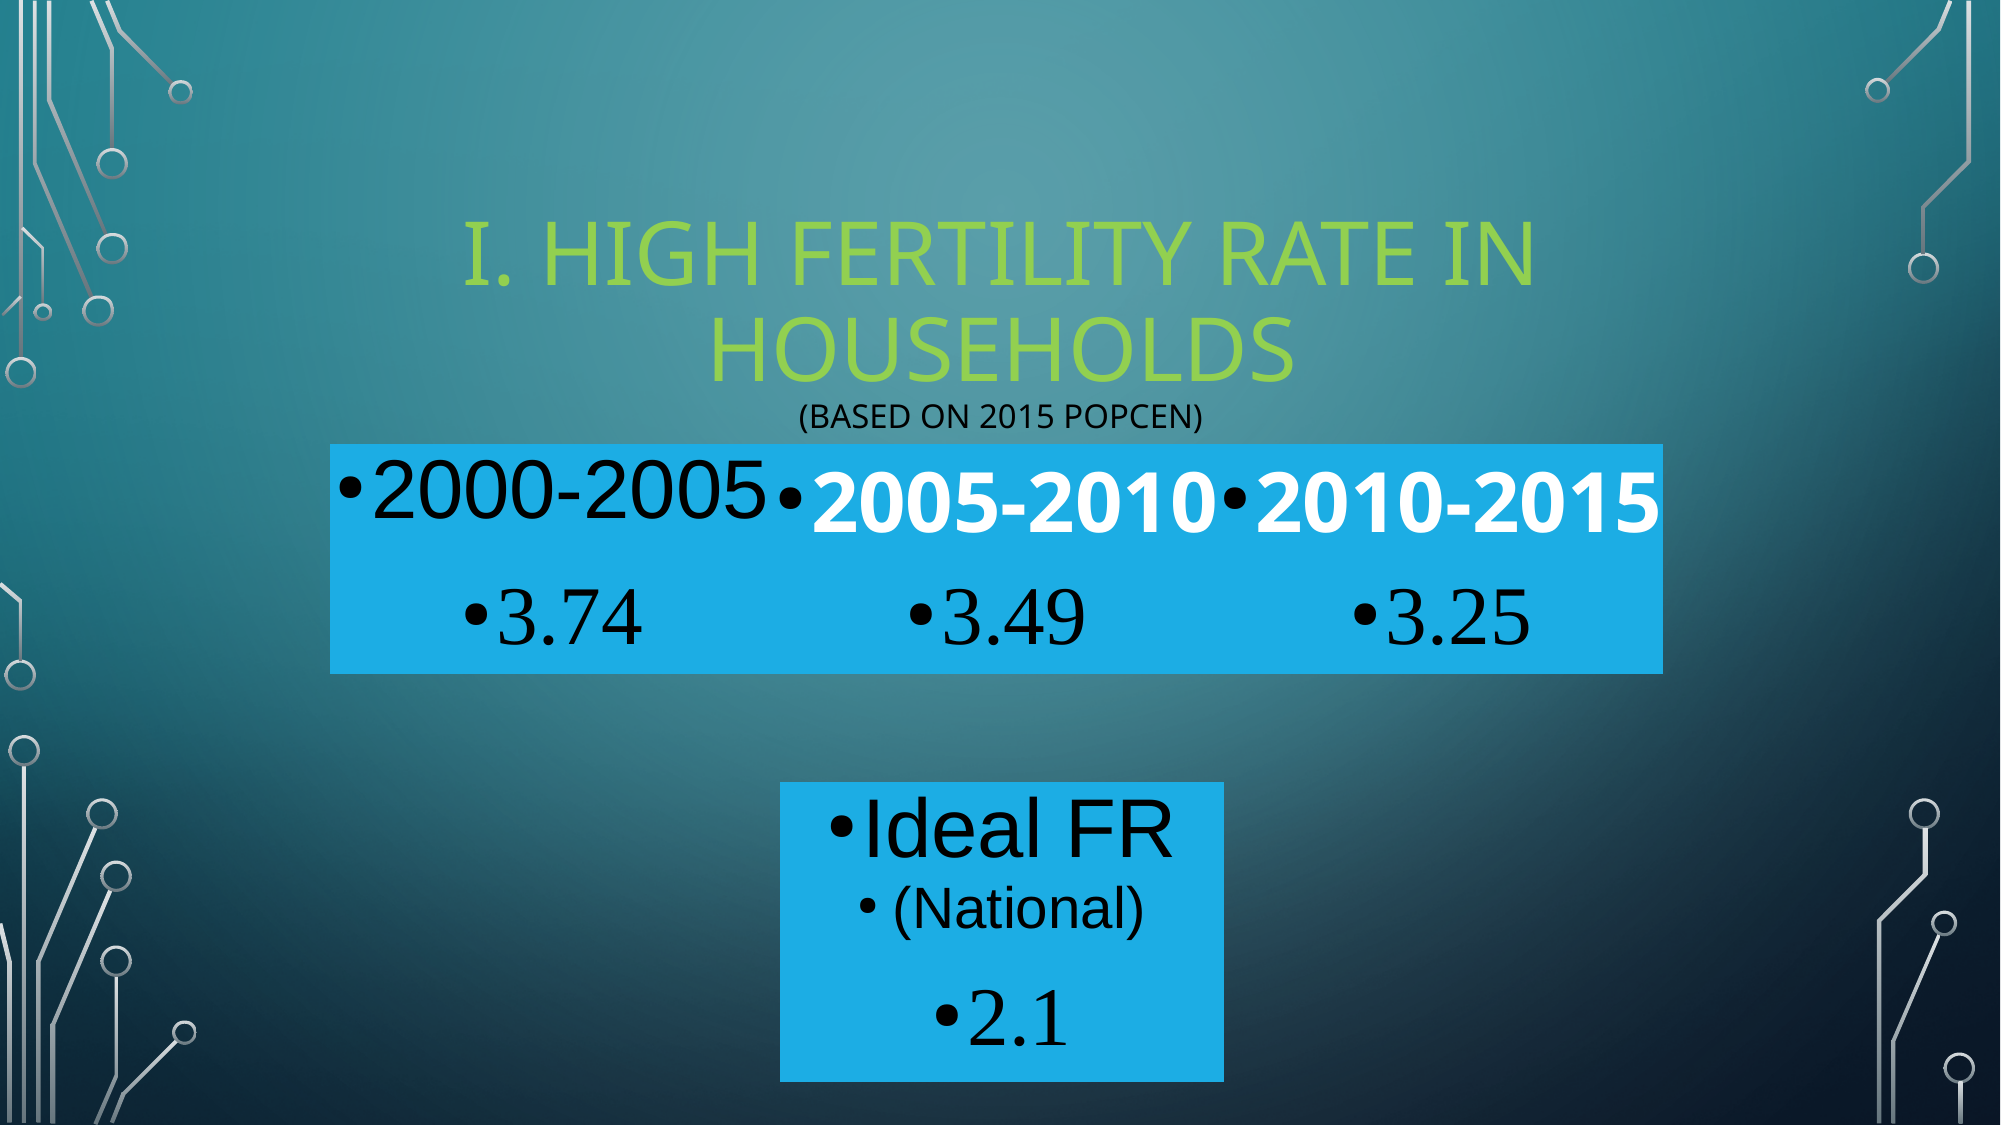

# I. High fertility rate in households (Based on 2015 POPCEN)
| 2000-2005 | 2005-2010 | 2010-2015 |
| --- | --- | --- |
| 3.74 | 3.49 | 3.25 |
| Ideal FR (National) |
| --- |
| 2.1 |